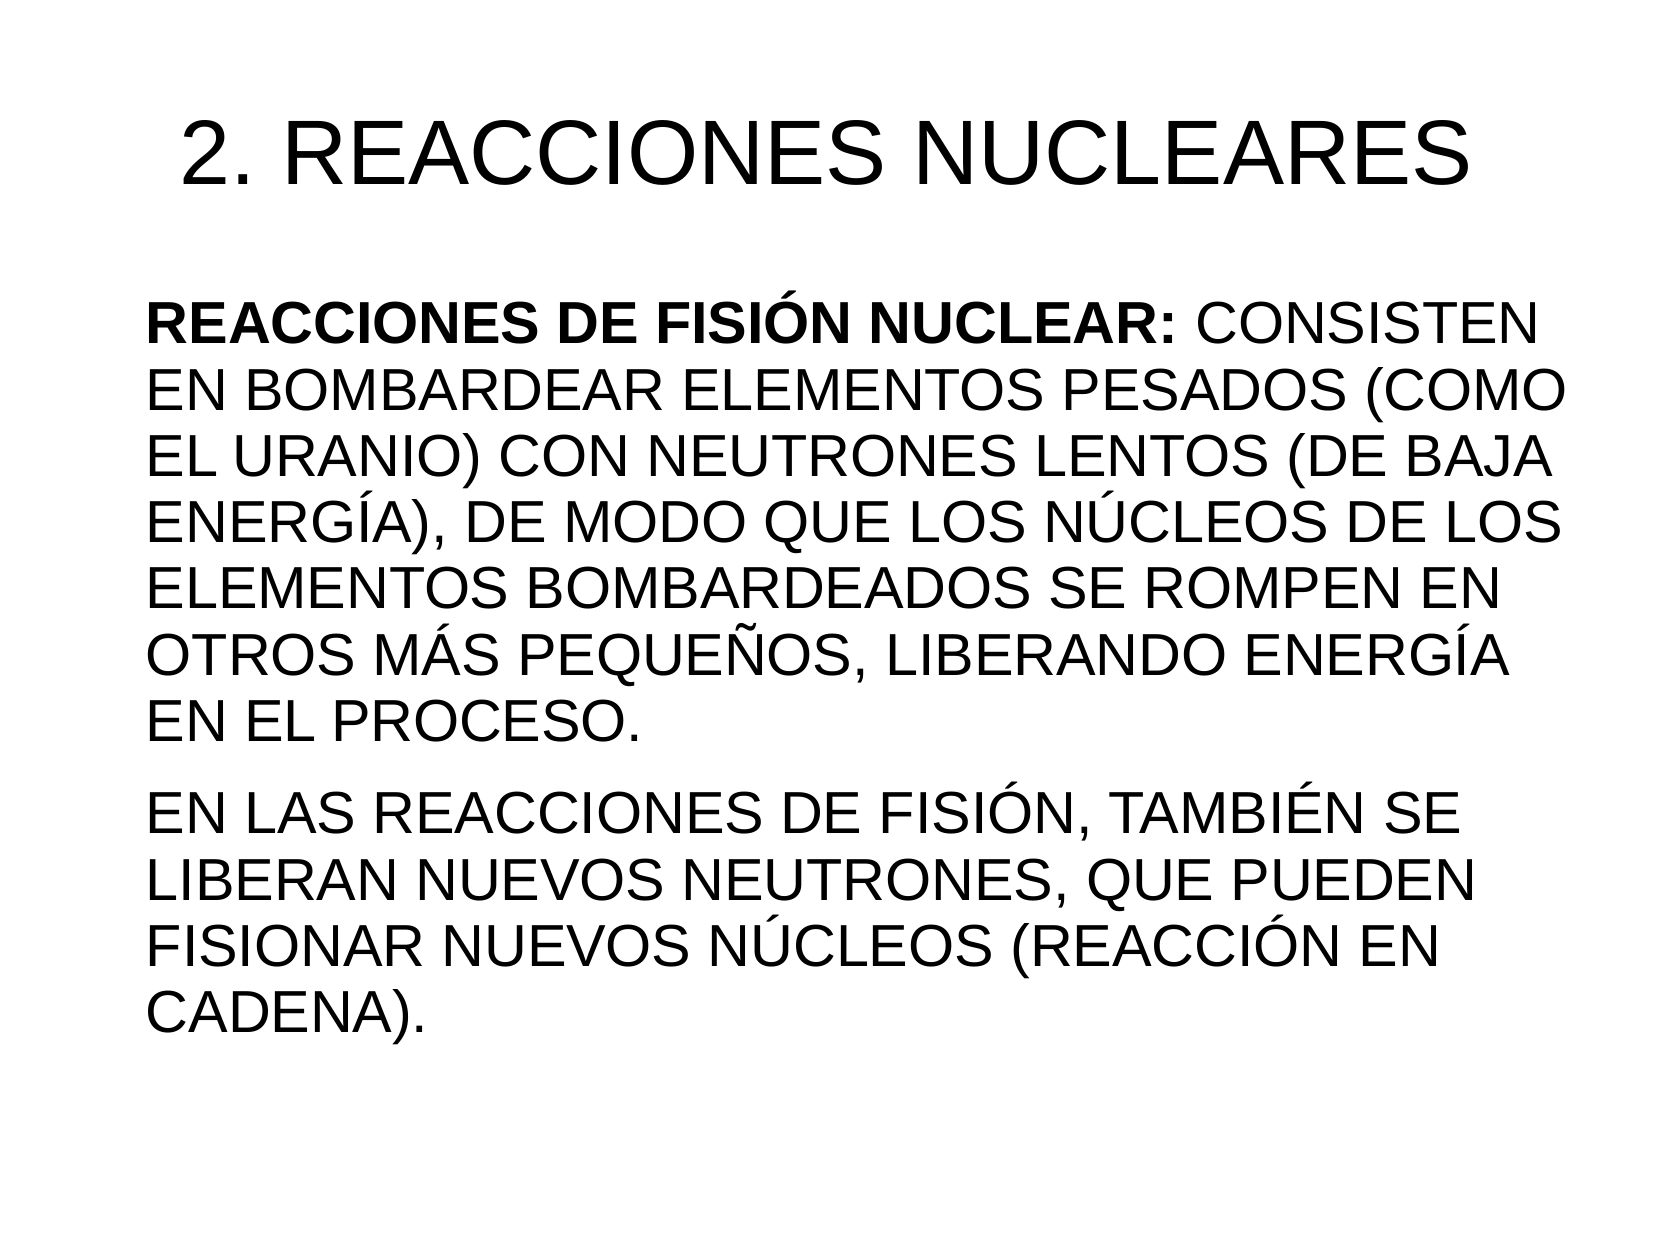

# 2. REACCIONES NUCLEARES
REACCIONES DE FISIÓN NUCLEAR: CONSISTEN EN BOMBARDEAR ELEMENTOS PESADOS (COMO EL URANIO) CON NEUTRONES LENTOS (DE BAJA ENERGÍA), DE MODO QUE LOS NÚCLEOS DE LOS ELEMENTOS BOMBARDEADOS SE ROMPEN EN OTROS MÁS PEQUEÑOS, LIBERANDO ENERGÍA EN EL PROCESO.
EN LAS REACCIONES DE FISIÓN, TAMBIÉN SE LIBERAN NUEVOS NEUTRONES, QUE PUEDEN FISIONAR NUEVOS NÚCLEOS (REACCIÓN EN CADENA).